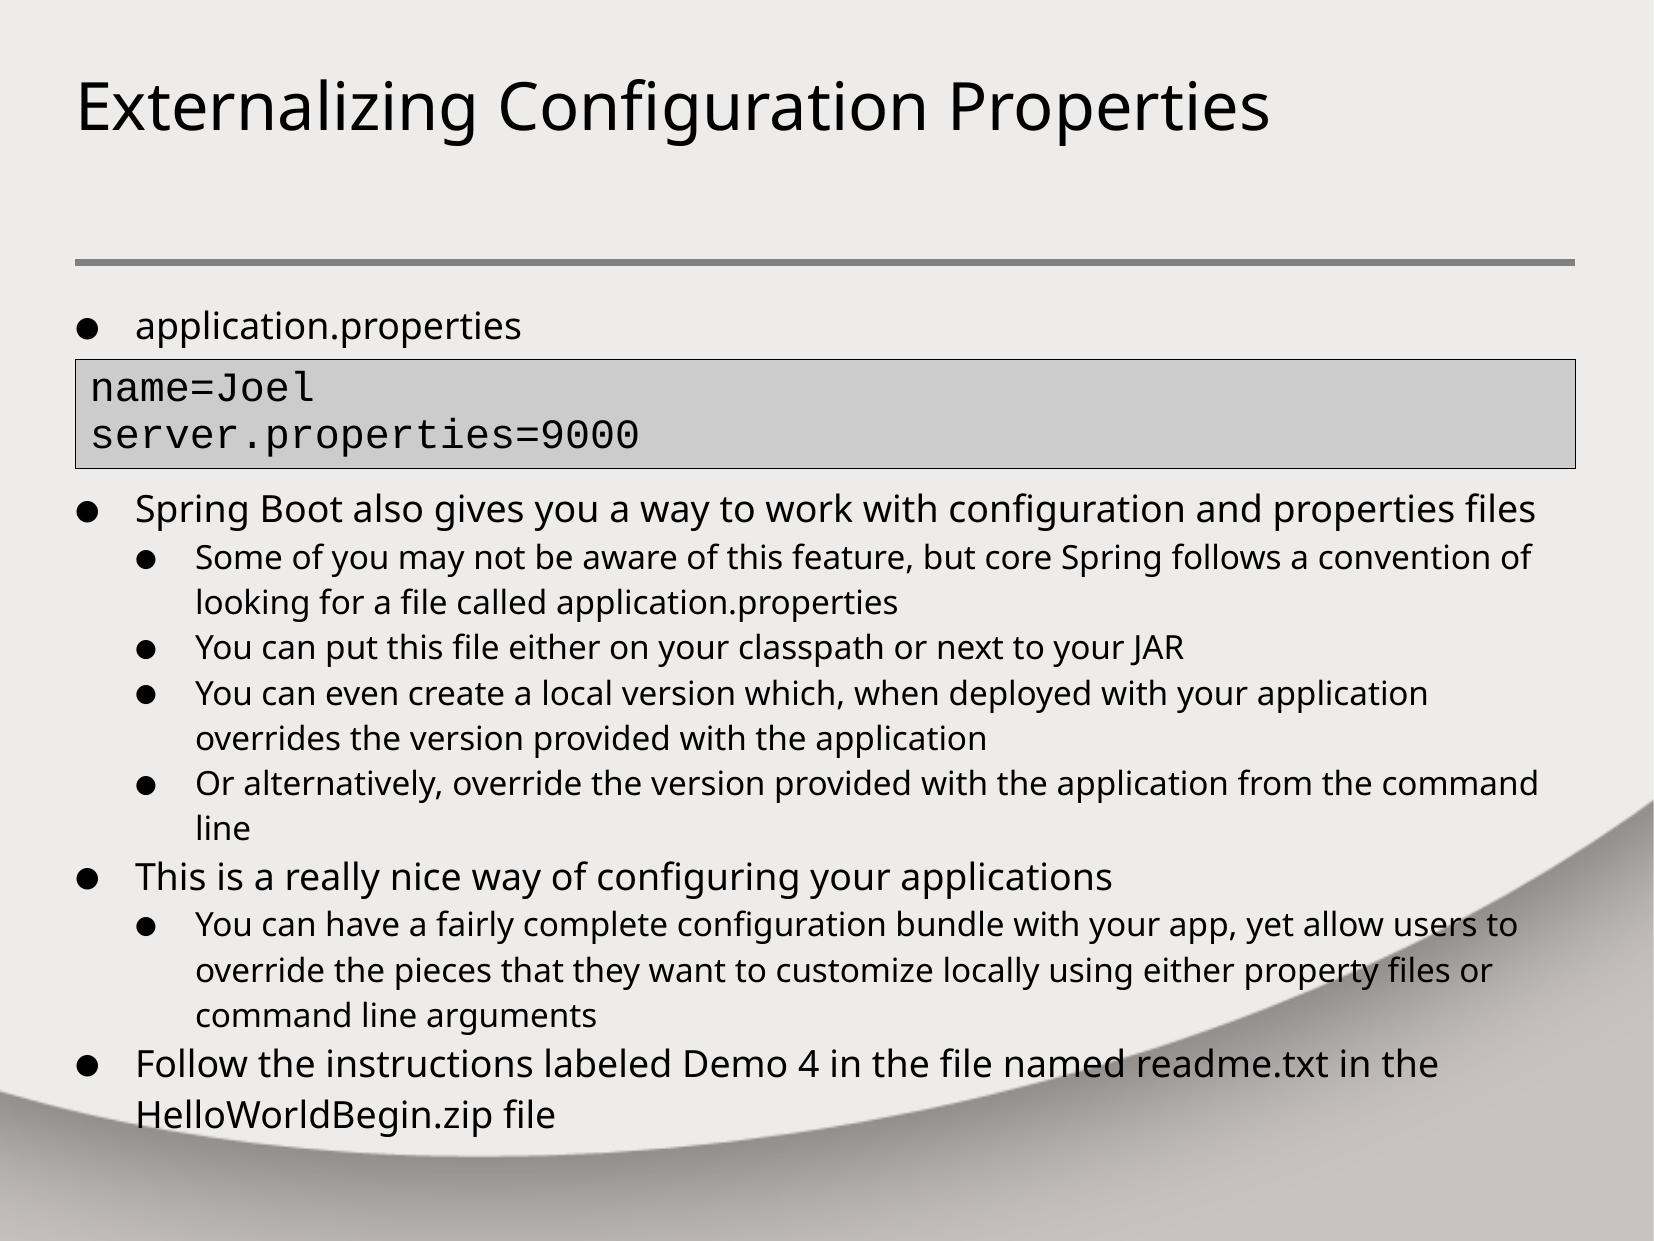

# Externalizing Configuration Properties
application.properties
Spring Boot also gives you a way to work with configuration and properties files
Some of you may not be aware of this feature, but core Spring follows a convention of looking for a file called application.properties
You can put this file either on your classpath or next to your JAR
You can even create a local version which, when deployed with your application overrides the version provided with the application
Or alternatively, override the version provided with the application from the command line
This is a really nice way of configuring your applications
You can have a fairly complete configuration bundle with your app, yet allow users to override the pieces that they want to customize locally using either property files or command line arguments
Follow the instructions labeled Demo 4 in the file named readme.txt in the HelloWorldBegin.zip file
name=Joel
server.properties=9000